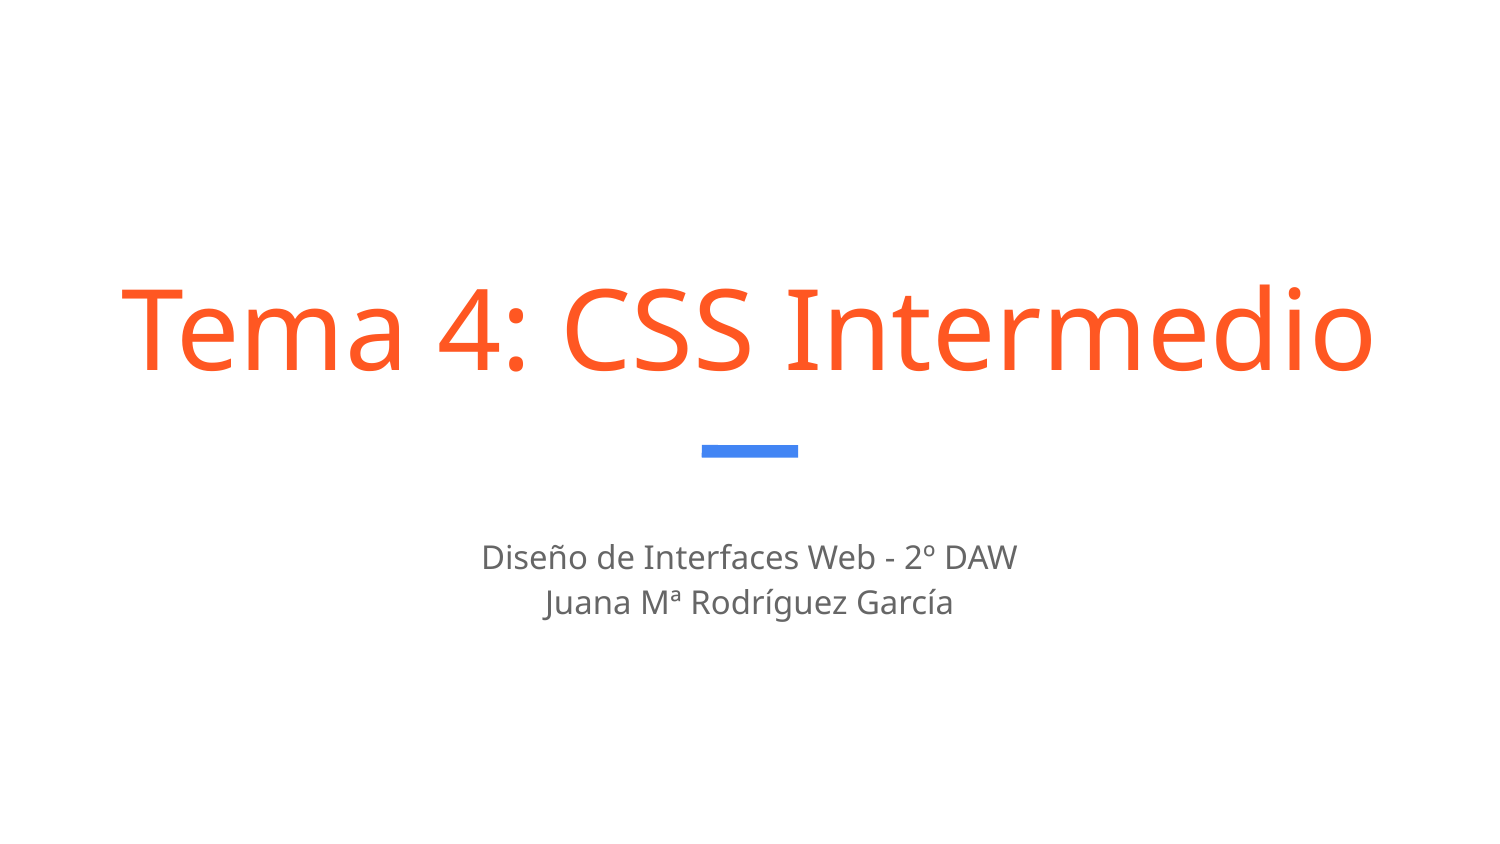

# Tema 4: CSS Intermedio
Diseño de Interfaces Web - 2º DAW
Juana Mª Rodríguez García